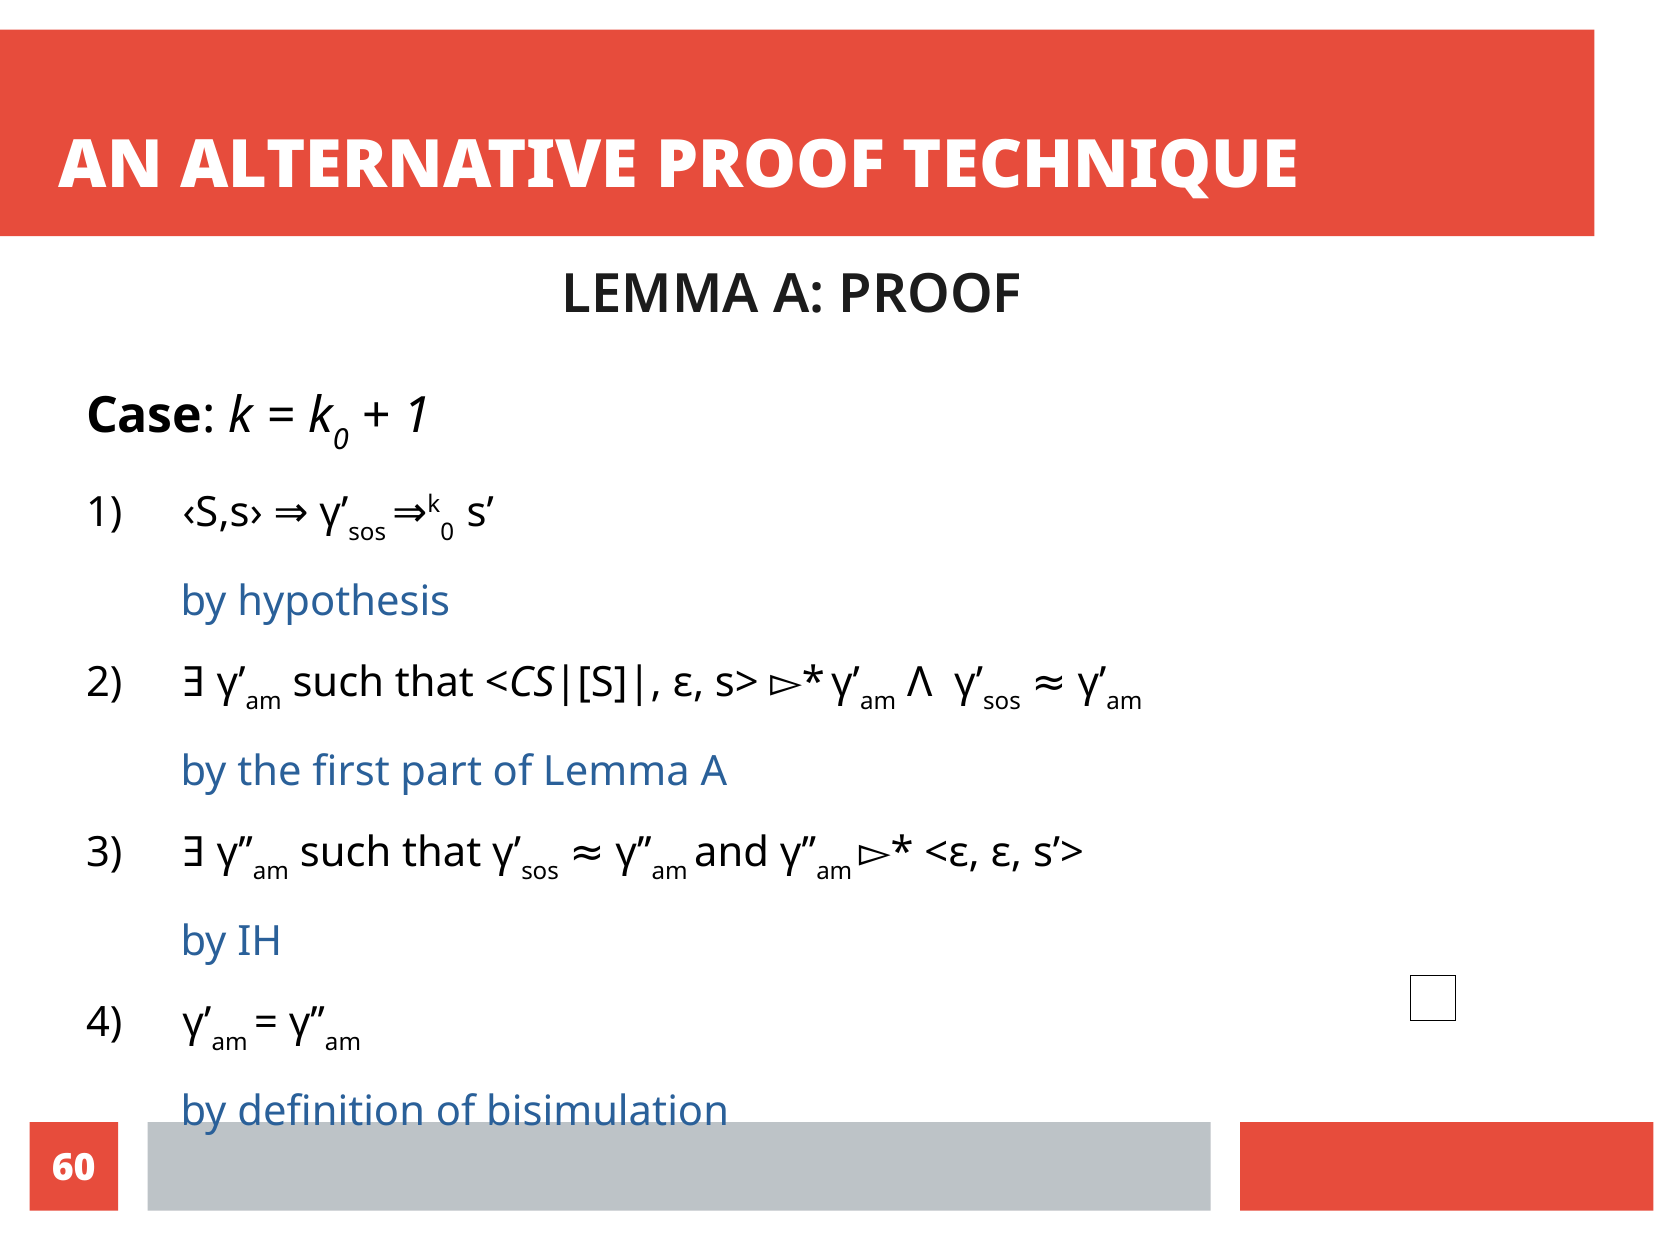

# AN ALTERNATIVE PROOF TECHNIQUE
LEMMA A: PROOF
Case: k = k0 + 1
1) 	 ‹S,s› ⇒ γ’sos ⇒k0 s’
by hypothesis
2) 	 Ǝ γ’am such that <CS|[S]|, ε, s> ▻* γ’am Ʌ γ’sos ≈ γ’am
by the first part of Lemma A
3) 	 Ǝ γ’’am such that γ’sos ≈ γ’’am and γ’’am ▻* <ε, ε, s’>
by IH
4) 	 γ’am = γ’’am
by definition of bisimulation
60